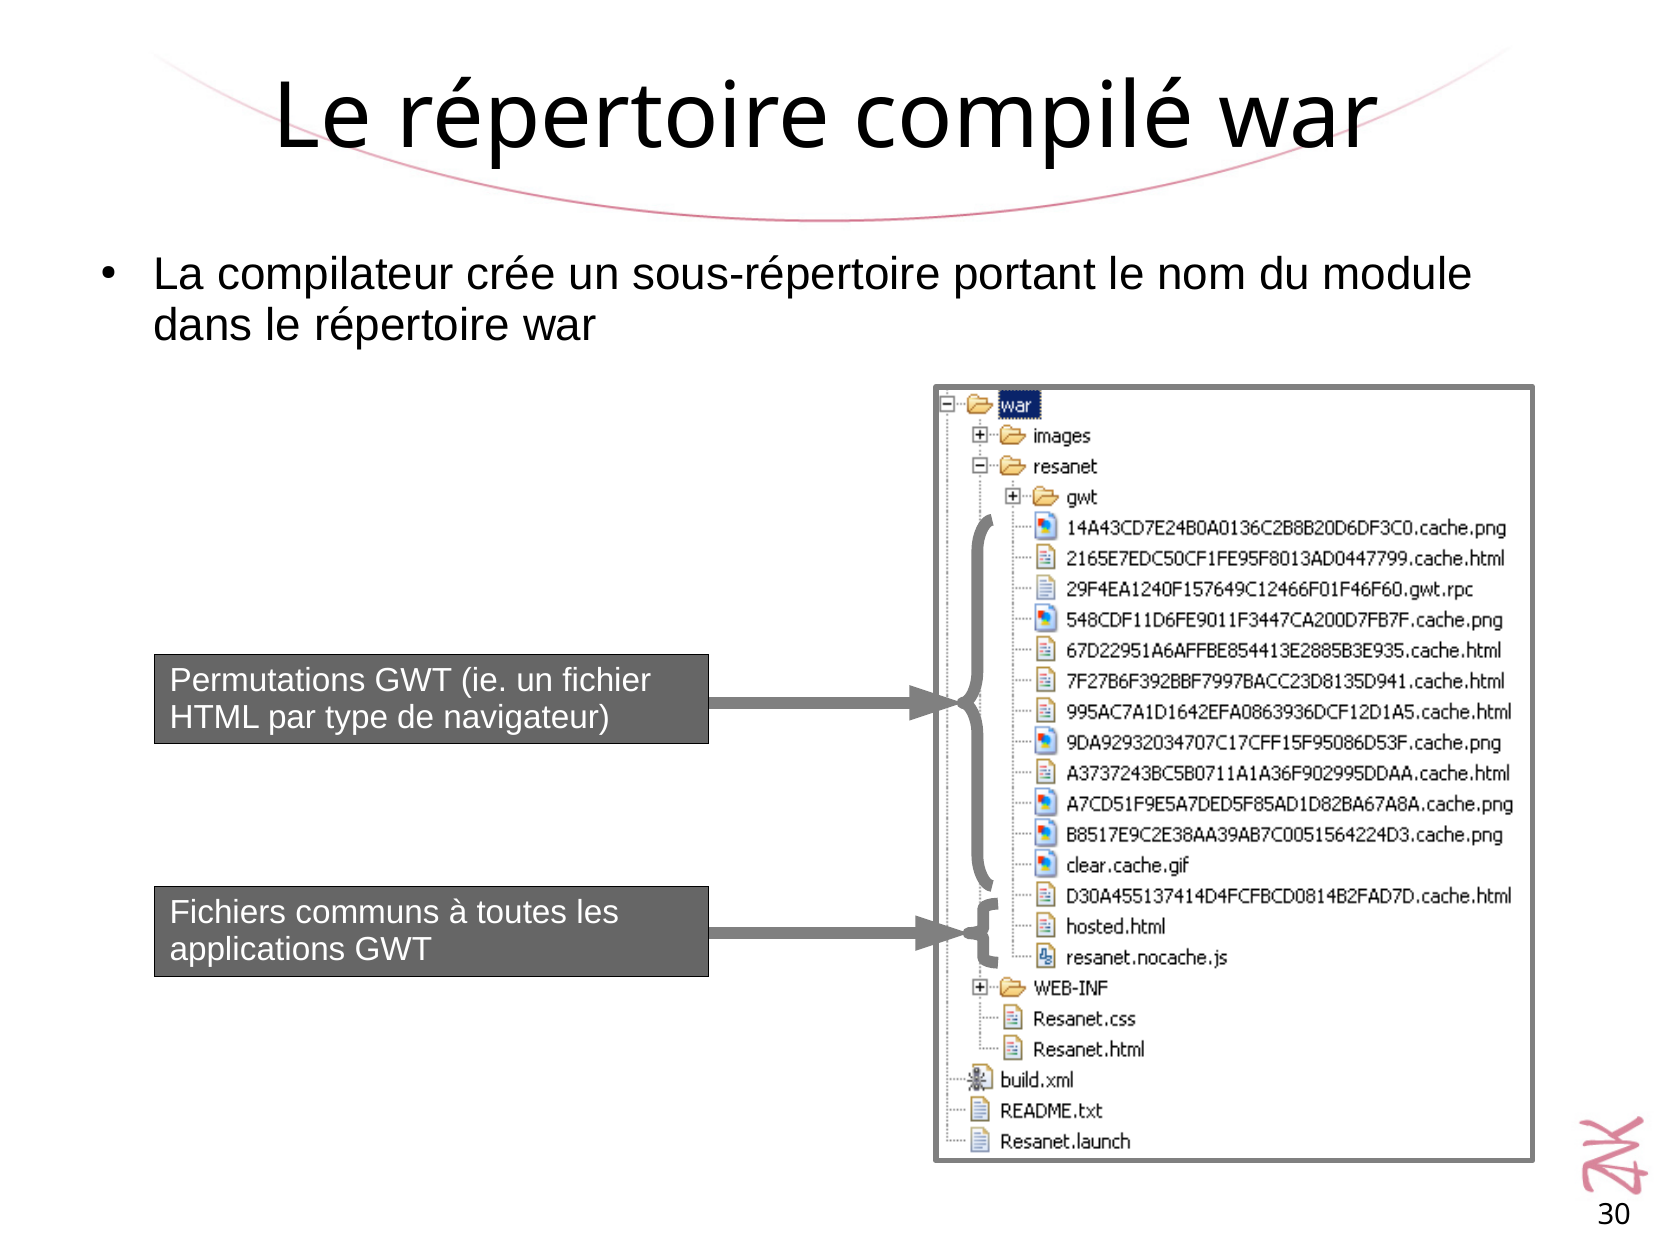

# Le répertoire compilé war
La compilateur crée un sous-répertoire portant le nom du module dans le répertoire war
Permutations GWT (ie. un fichier HTML par type de navigateur)
Fichiers communs à toutes les applications GWT
30